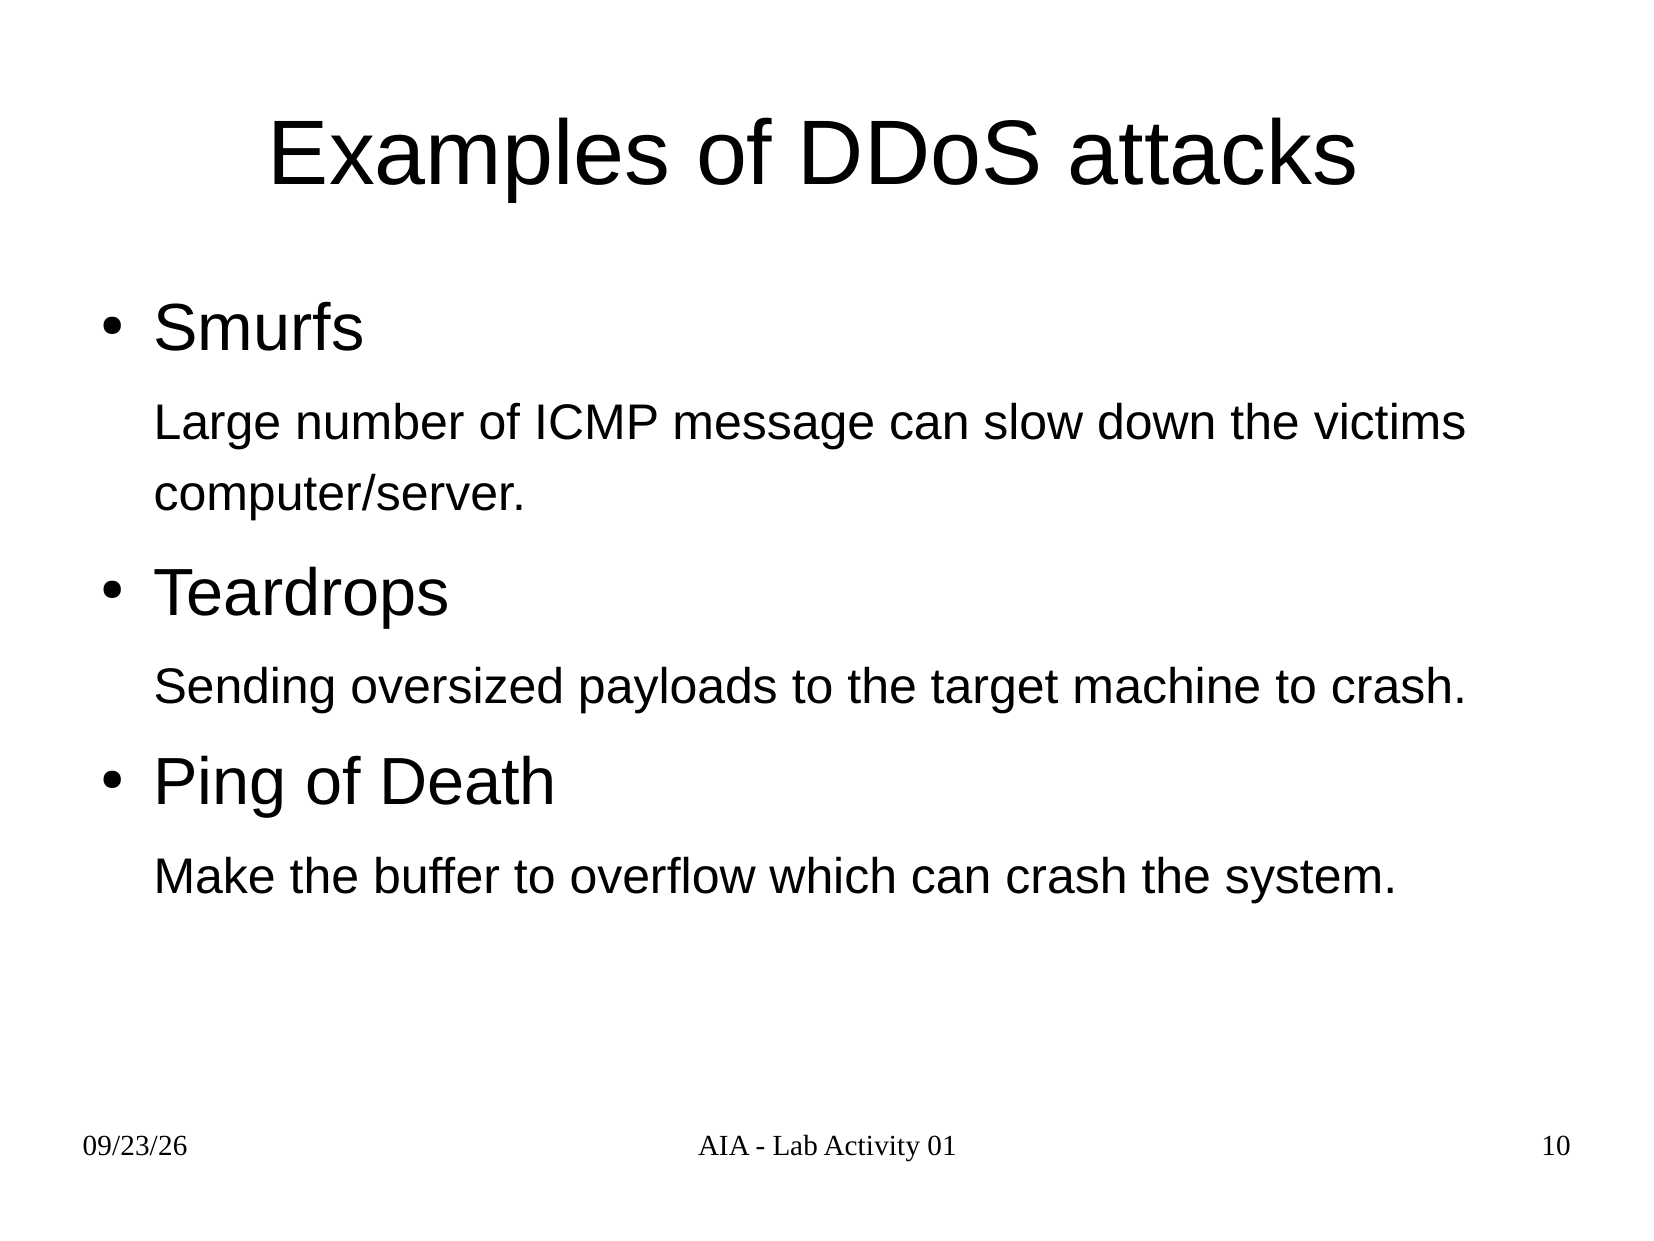

# Examples of DDoS attacks
Smurfs
Large number of ICMP message can slow down the victims computer/server.
Teardrops
Sending oversized payloads to the target machine to crash.
Ping of Death
Make the buffer to overflow which can crash the system.
AIA - Lab Activity 01
10